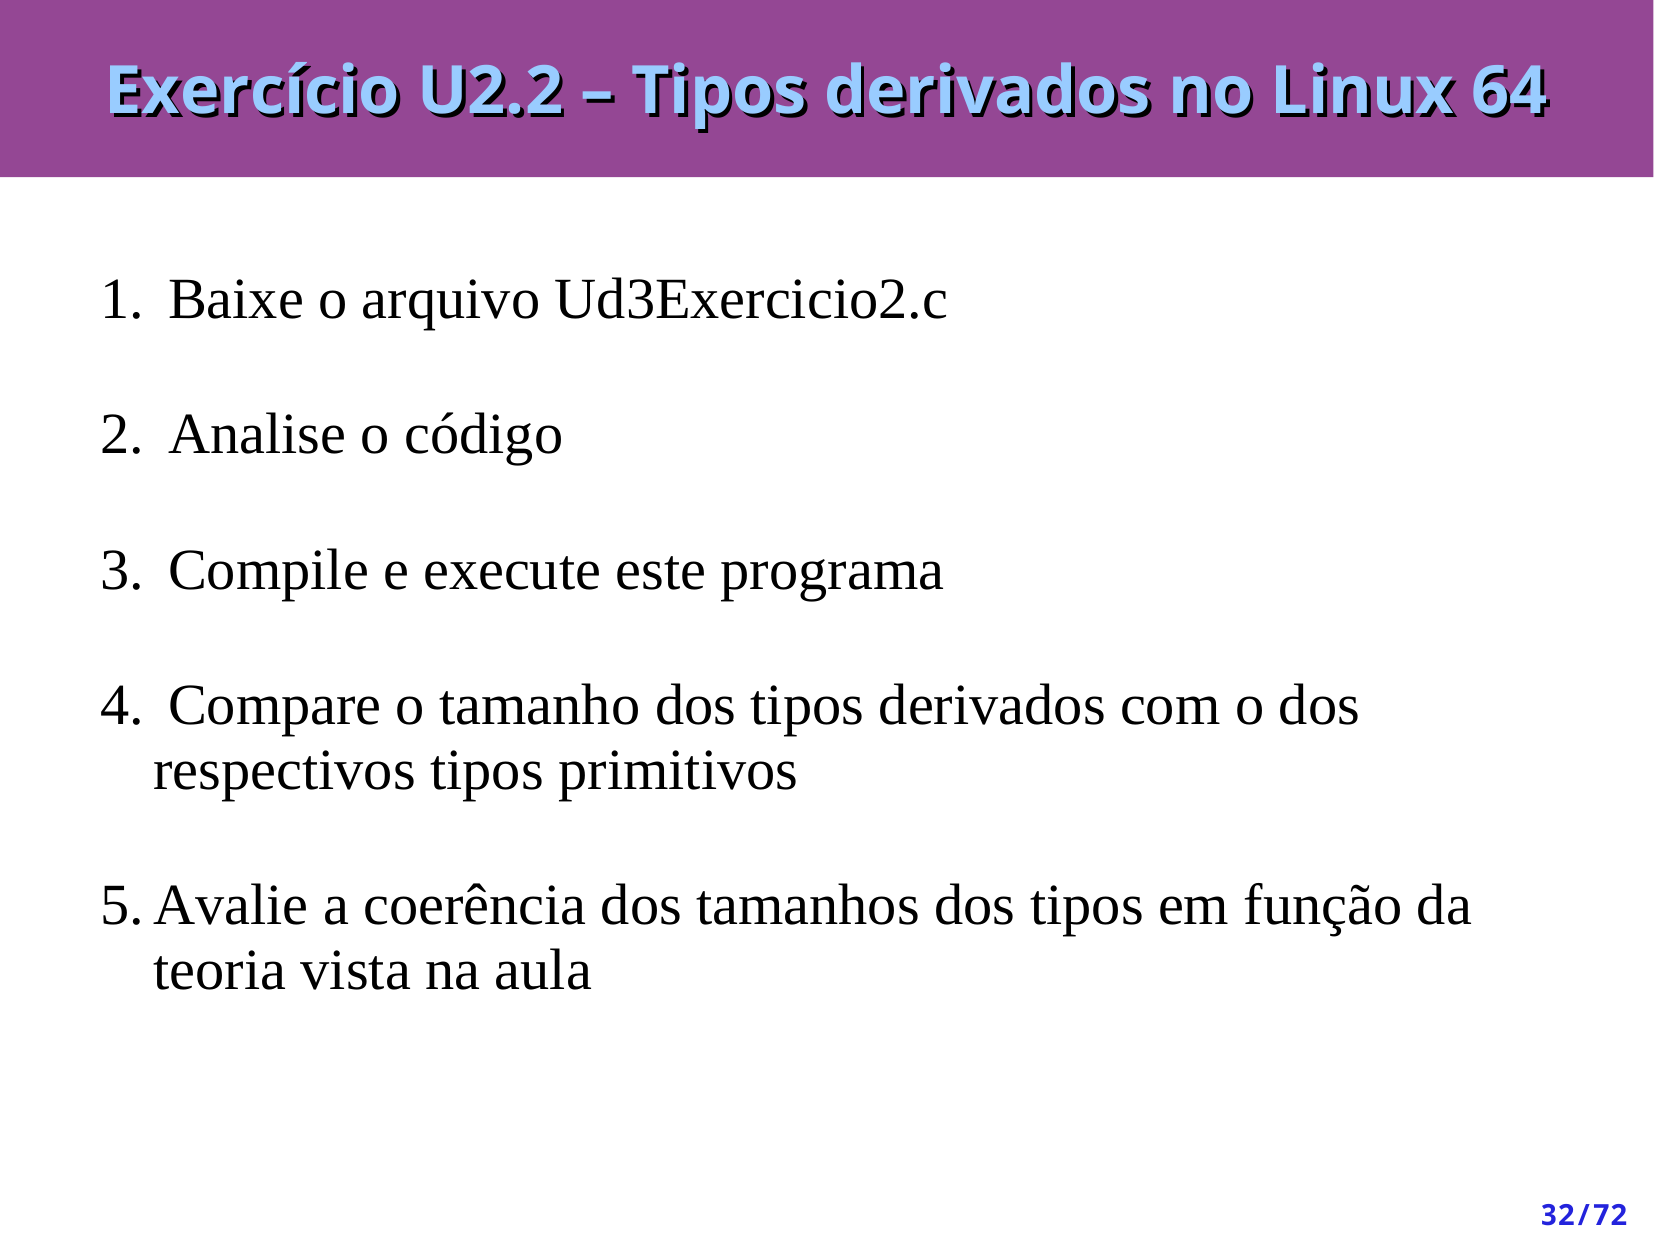

# Exercício U2.2 – Tipos derivados no Linux 64
 Baixe o arquivo Ud3Exercicio2.c
 Analise o código
 Compile e execute este programa
 Compare o tamanho dos tipos derivados com o dos respectivos tipos primitivos
Avalie a coerência dos tamanhos dos tipos em função da teoria vista na aula
32